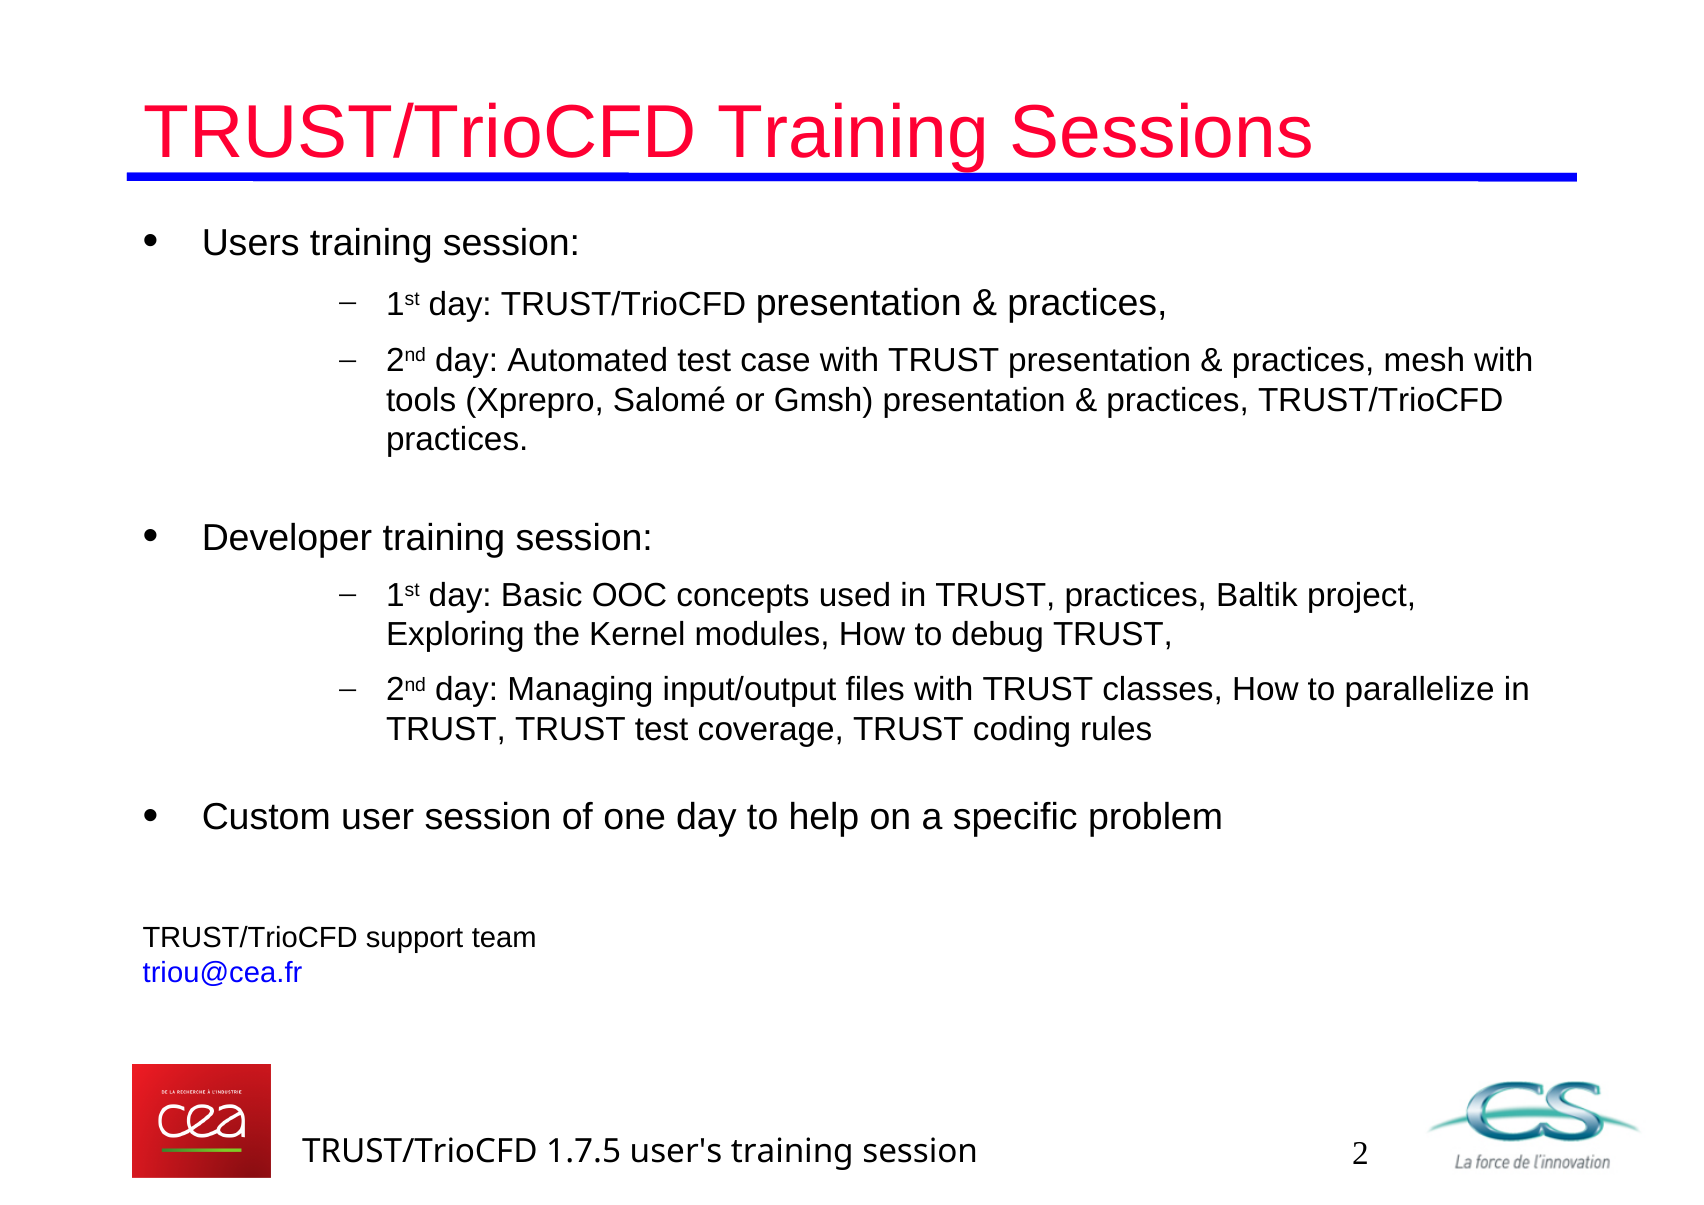

# TRUST/TrioCFD Training Sessions
Users training session:
1st day: TRUST/TrioCFD presentation & practices,
2nd day: Automated test case with TRUST presentation & practices, mesh with tools (Xprepro, Salomé or Gmsh) presentation & practices, TRUST/TrioCFD practices.
Developer training session:
1st day: Basic OOC concepts used in TRUST, practices, Baltik project, Exploring the Kernel modules, How to debug TRUST,
2nd day: Managing input/output files with TRUST classes, How to parallelize in TRUST, TRUST test coverage, TRUST coding rules
Custom user session of one day to help on a specific problem
TRUST/TrioCFD support team
triou@cea.fr
TRUST/TrioCFD 1.7.5 user's training session
2